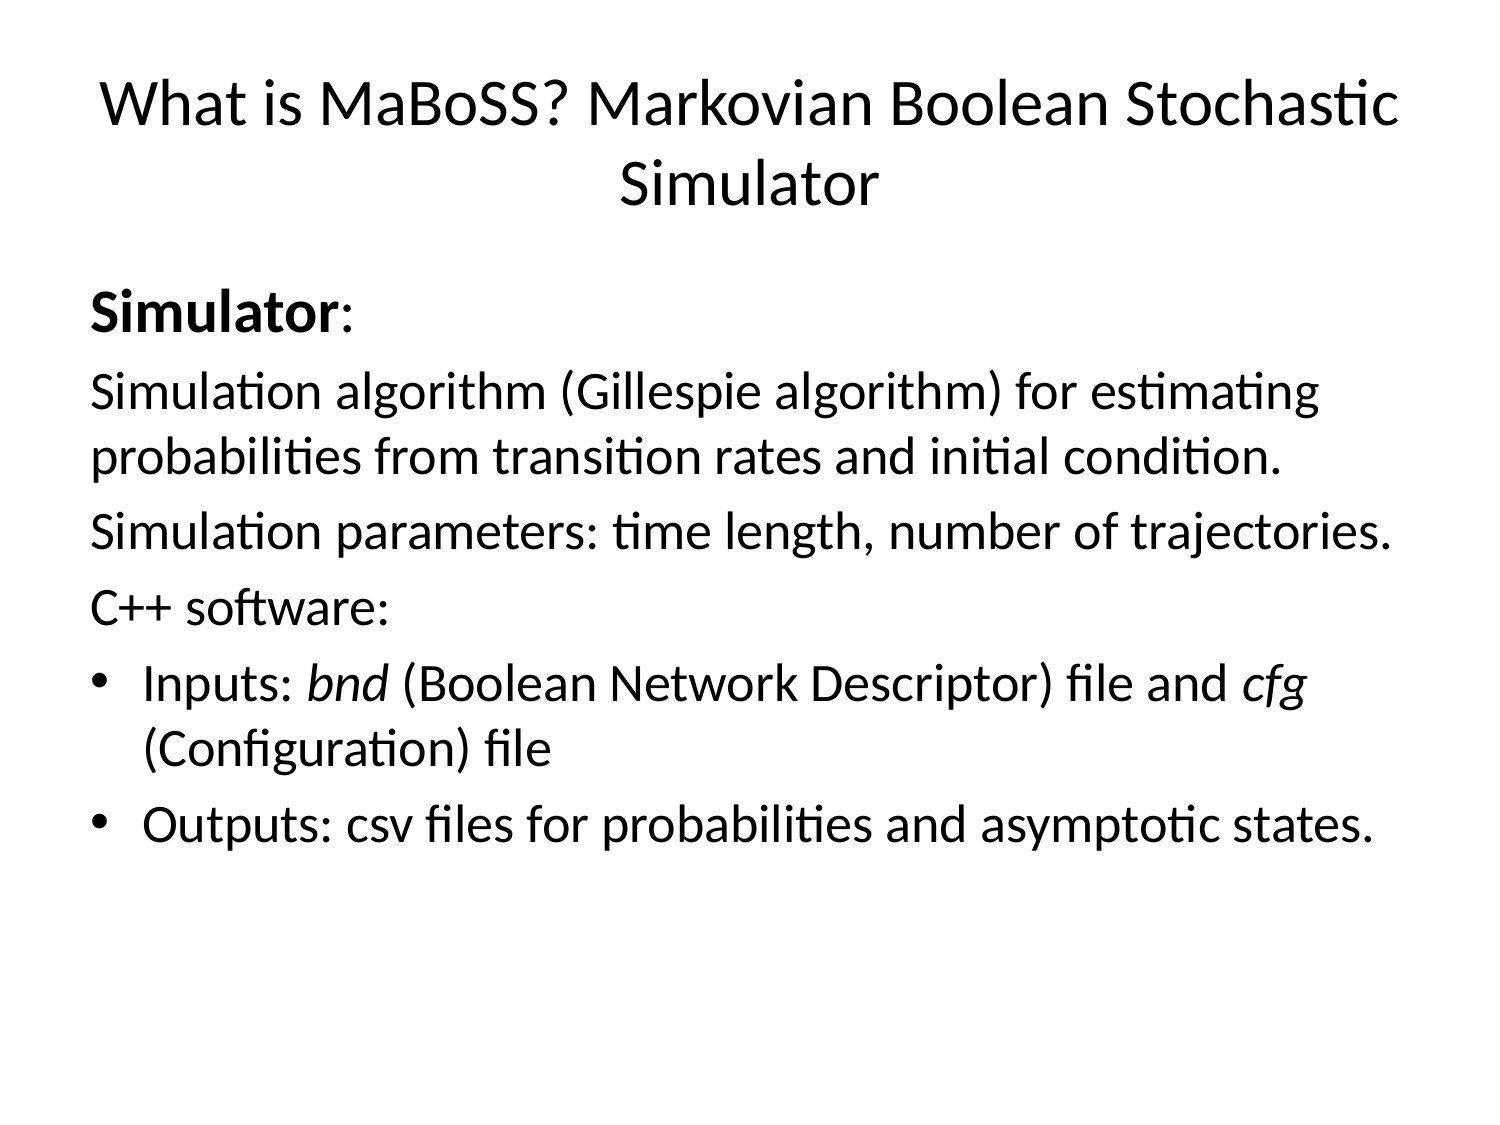

What is MaBoSS? Markovian Boolean Stochastic Simulator
# Simulator:
Simulation algorithm (Gillespie algorithm) for estimating probabilities from transition rates and initial condition.
Simulation parameters: time length, number of trajectories.
C++ software:
Inputs: bnd (Boolean Network Descriptor) file and cfg (Configuration) file
Outputs: csv files for probabilities and asymptotic states.